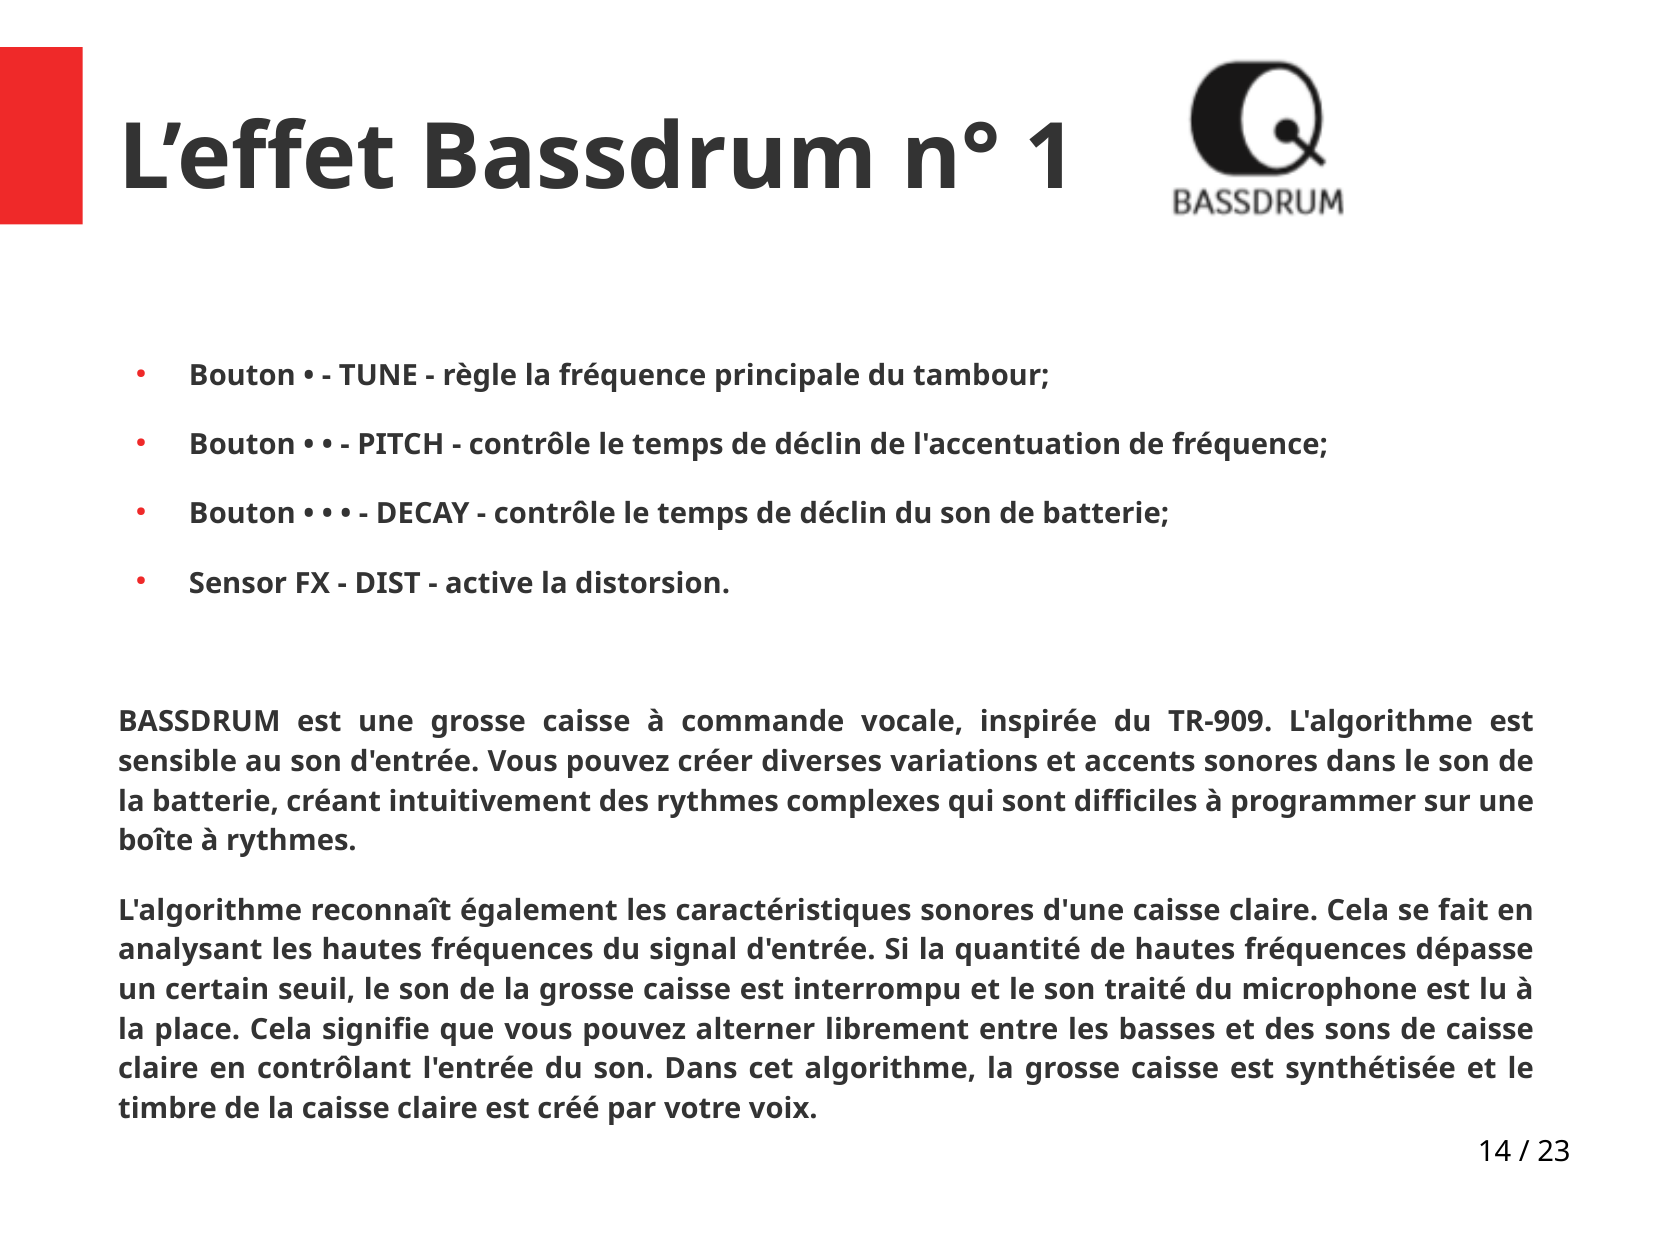

# L’effet Bassdrum n° 1
Bouton • - TUNE - règle la fréquence principale du tambour;
Bouton • • - PITCH - contrôle le temps de déclin de l'accentuation de fréquence;
Bouton • • • - DECAY - contrôle le temps de déclin du son de batterie;
Sensor FX - DIST - active la distorsion.
BASSDRUM est une grosse caisse à commande vocale, inspirée du TR-909. L'algorithme est sensible au son d'entrée. Vous pouvez créer diverses variations et accents sonores dans le son de la batterie, créant intuitivement des rythmes complexes qui sont difficiles à programmer sur une boîte à rythmes.
L'algorithme reconnaît également les caractéristiques sonores d'une caisse claire. Cela se fait en analysant les hautes fréquences du signal d'entrée. Si la quantité de hautes fréquences dépasse un certain seuil, le son de la grosse caisse est interrompu et le son traité du microphone est lu à la place. Cela signifie que vous pouvez alterner librement entre les basses et des sons de caisse claire en contrôlant l'entrée du son. Dans cet algorithme, la grosse caisse est synthétisée et le timbre de la caisse claire est créé par votre voix.
14